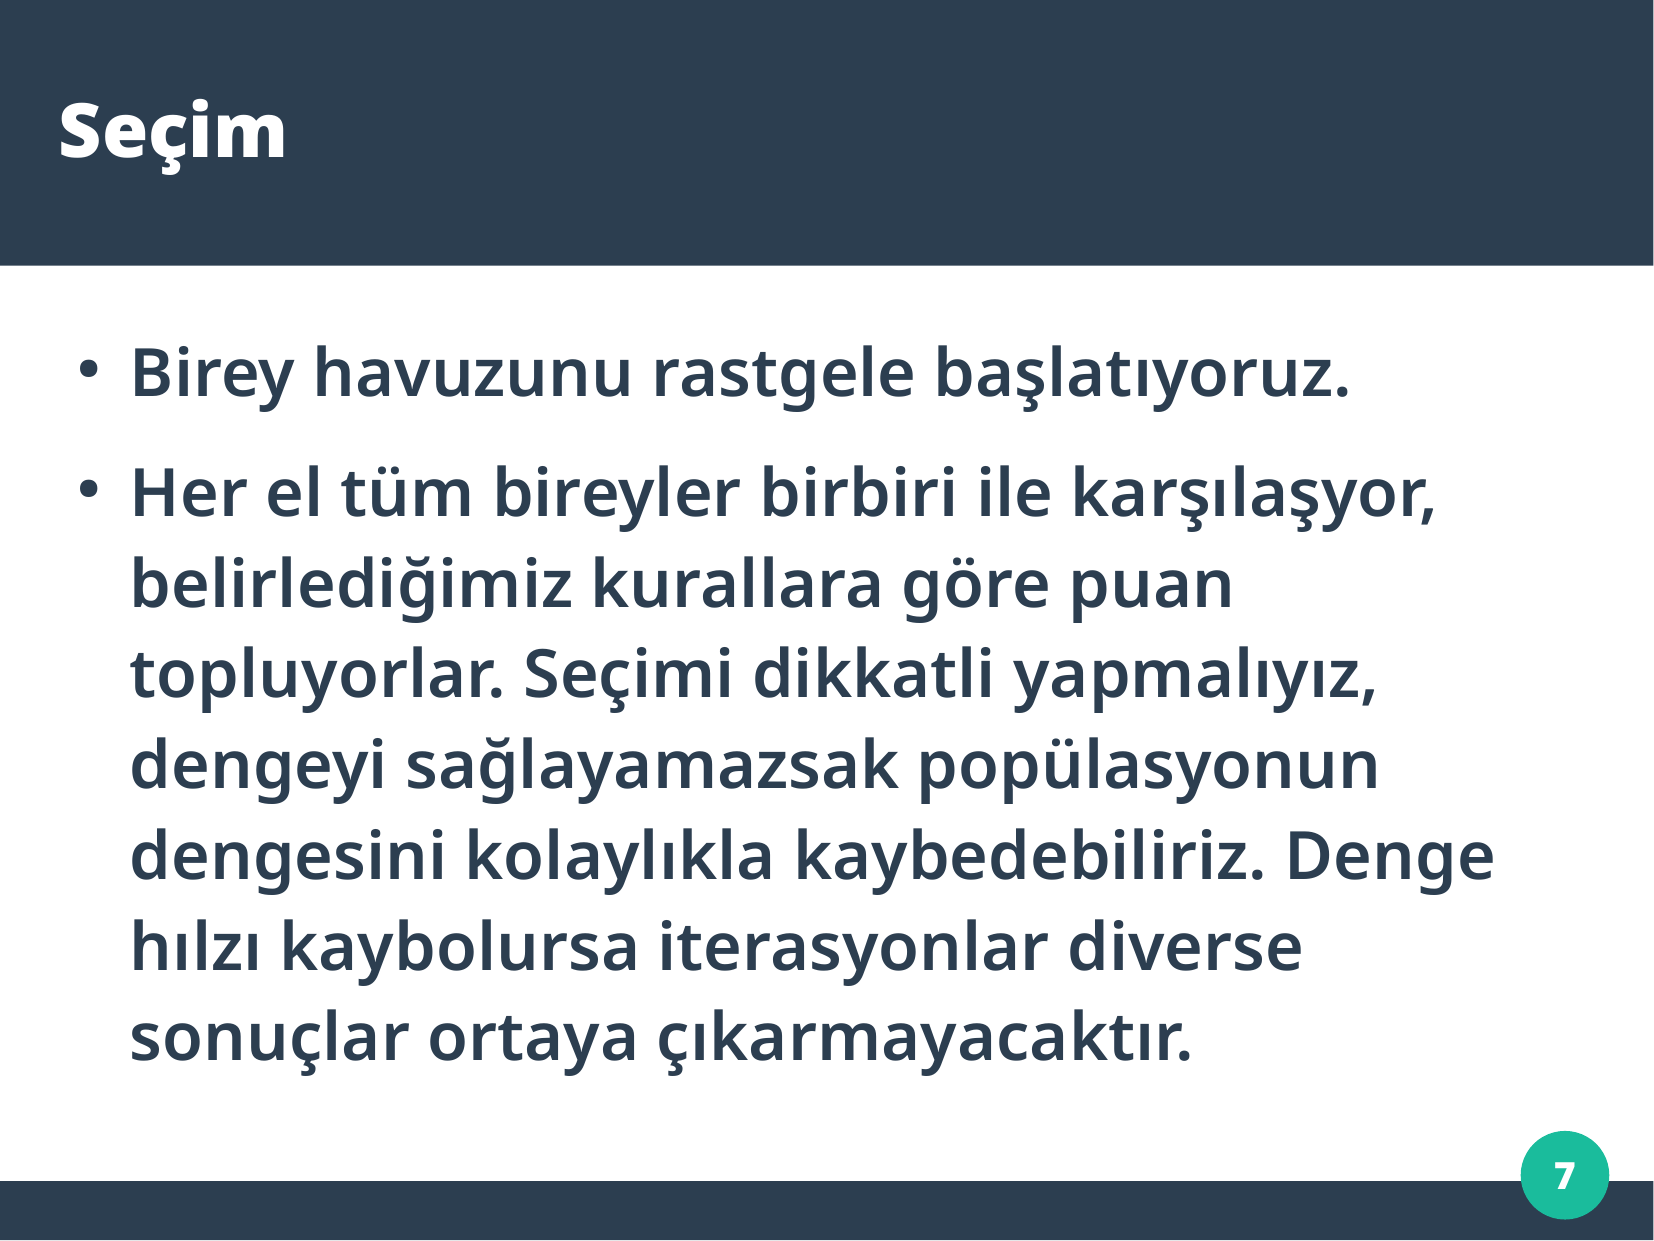

# Seçim
Birey havuzunu rastgele başlatıyoruz.
Her el tüm bireyler birbiri ile karşılaşyor, belirlediğimiz kurallara göre puan topluyorlar. Seçimi dikkatli yapmalıyız, dengeyi sağlayamazsak popülasyonun dengesini kolaylıkla kaybedebiliriz. Denge hılzı kaybolursa iterasyonlar diverse sonuçlar ortaya çıkarmayacaktır.
7